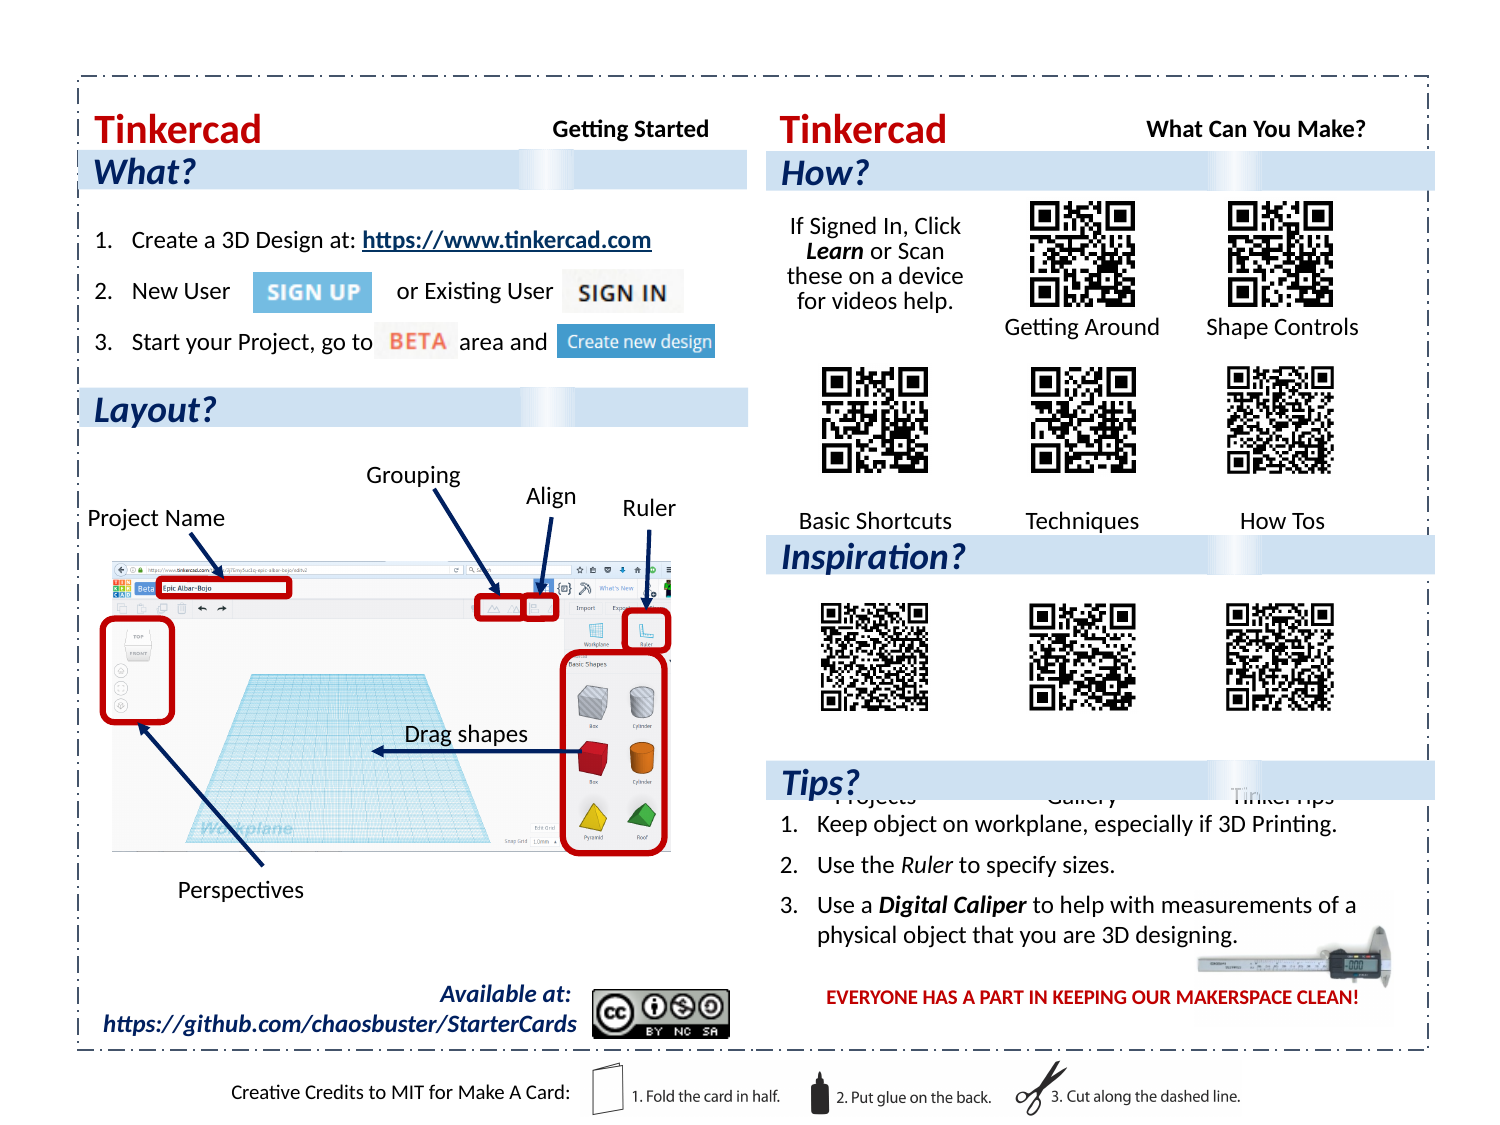

Tinkercad
Create a 3D Design at: https://www.tinkercad.com
New User or Existing User
Start your Project, go to area and
# Tinkercad
Keep object on workplane, especially if 3D Printing.
Use the Ruler to specify sizes.
Use a Digital Caliper to help with measurements of a physical object that you are 3D designing.
Getting Started
What Can You Make?
What?
How?
| If Signed In, Click Learn or Scan these on a device for videos help. | Getting Around | Shape Controls |
| --- | --- | --- |
| Basic Shortcuts | Techniques | How Tos |
| Projects | Gallery | TinkerTips |
Layout?
Grouping
Align
Ruler
Project Name
Inspiration?
Drag shapes
Tips?
Perspectives
Available at:
https://github.com/chaosbuster/StarterCards
EVERYONE HAS A PART IN KEEPING OUR MAKERSPACE CLEAN!
Creative Credits to MIT for Make A Card: